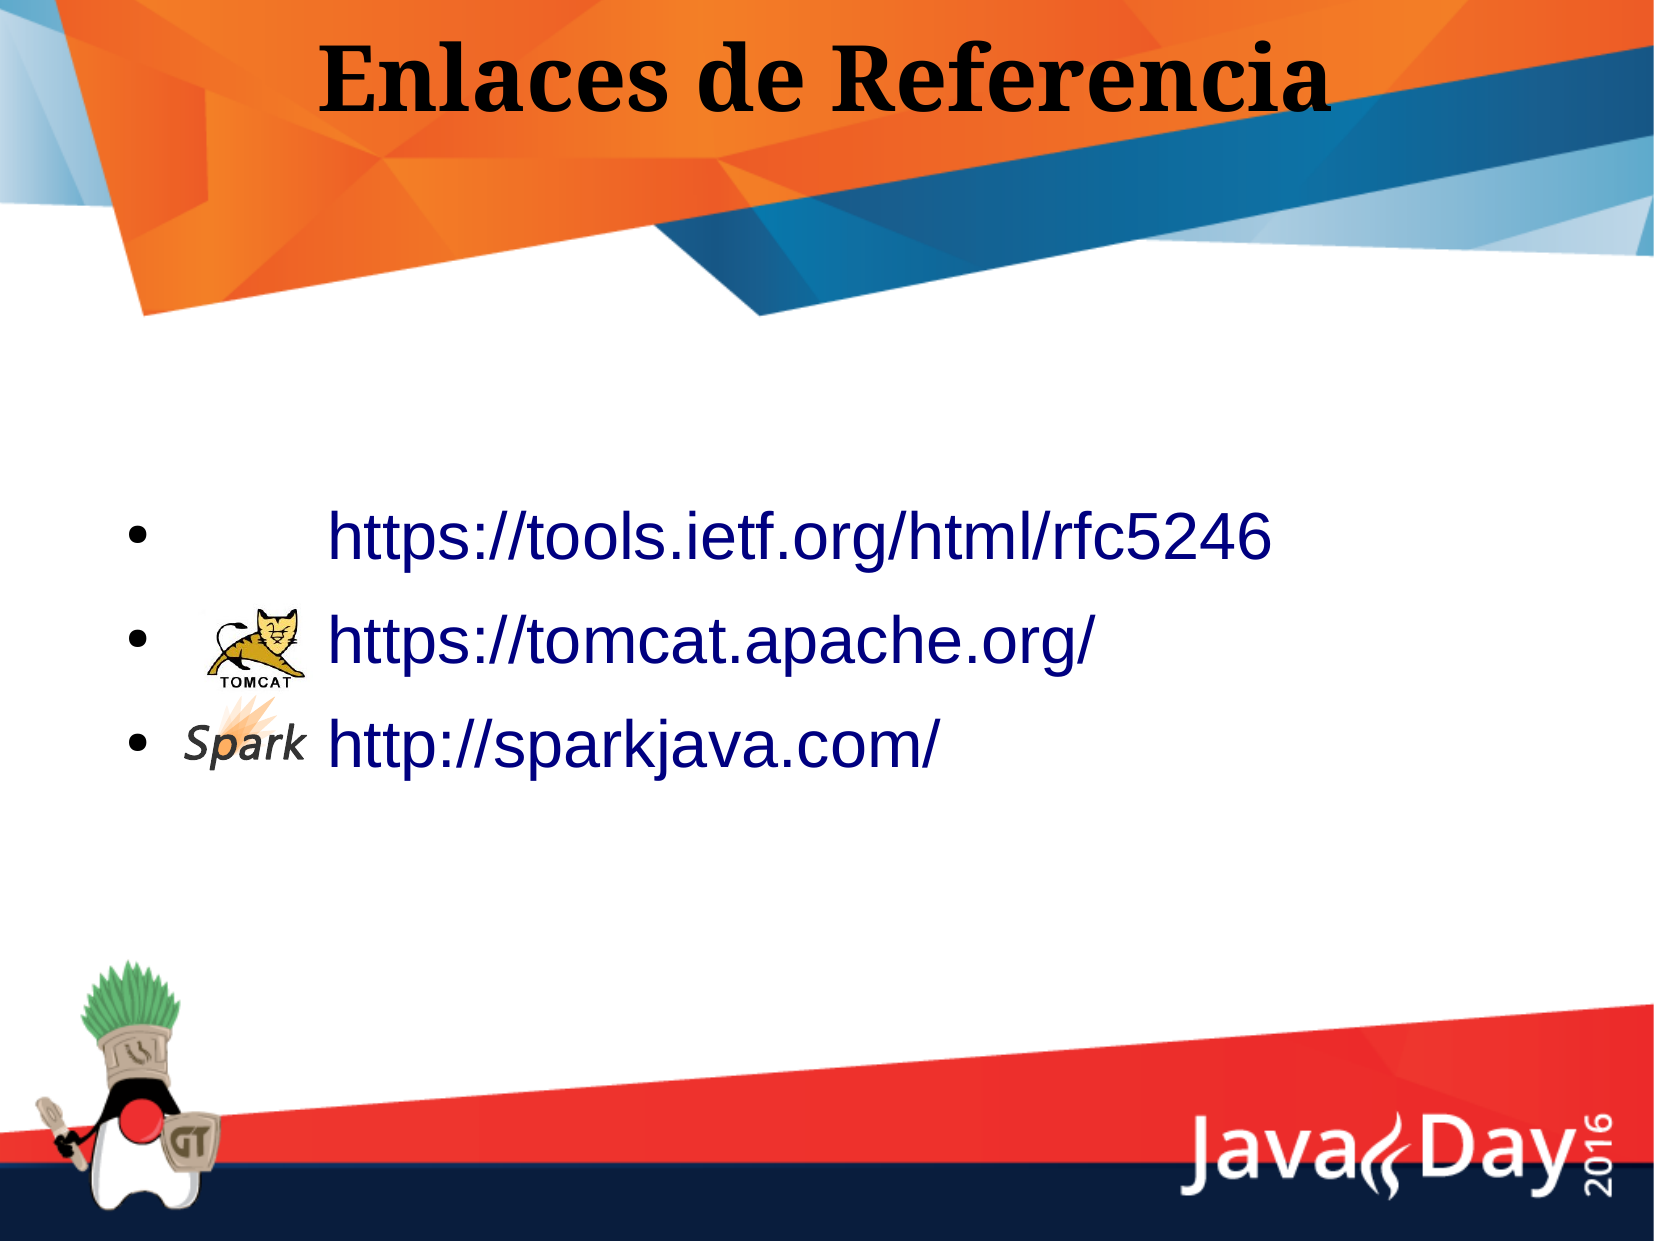

# Enlaces de Referencia
 https://tools.ietf.org/html/rfc5246
 https://tomcat.apache.org/
 http://sparkjava.com/